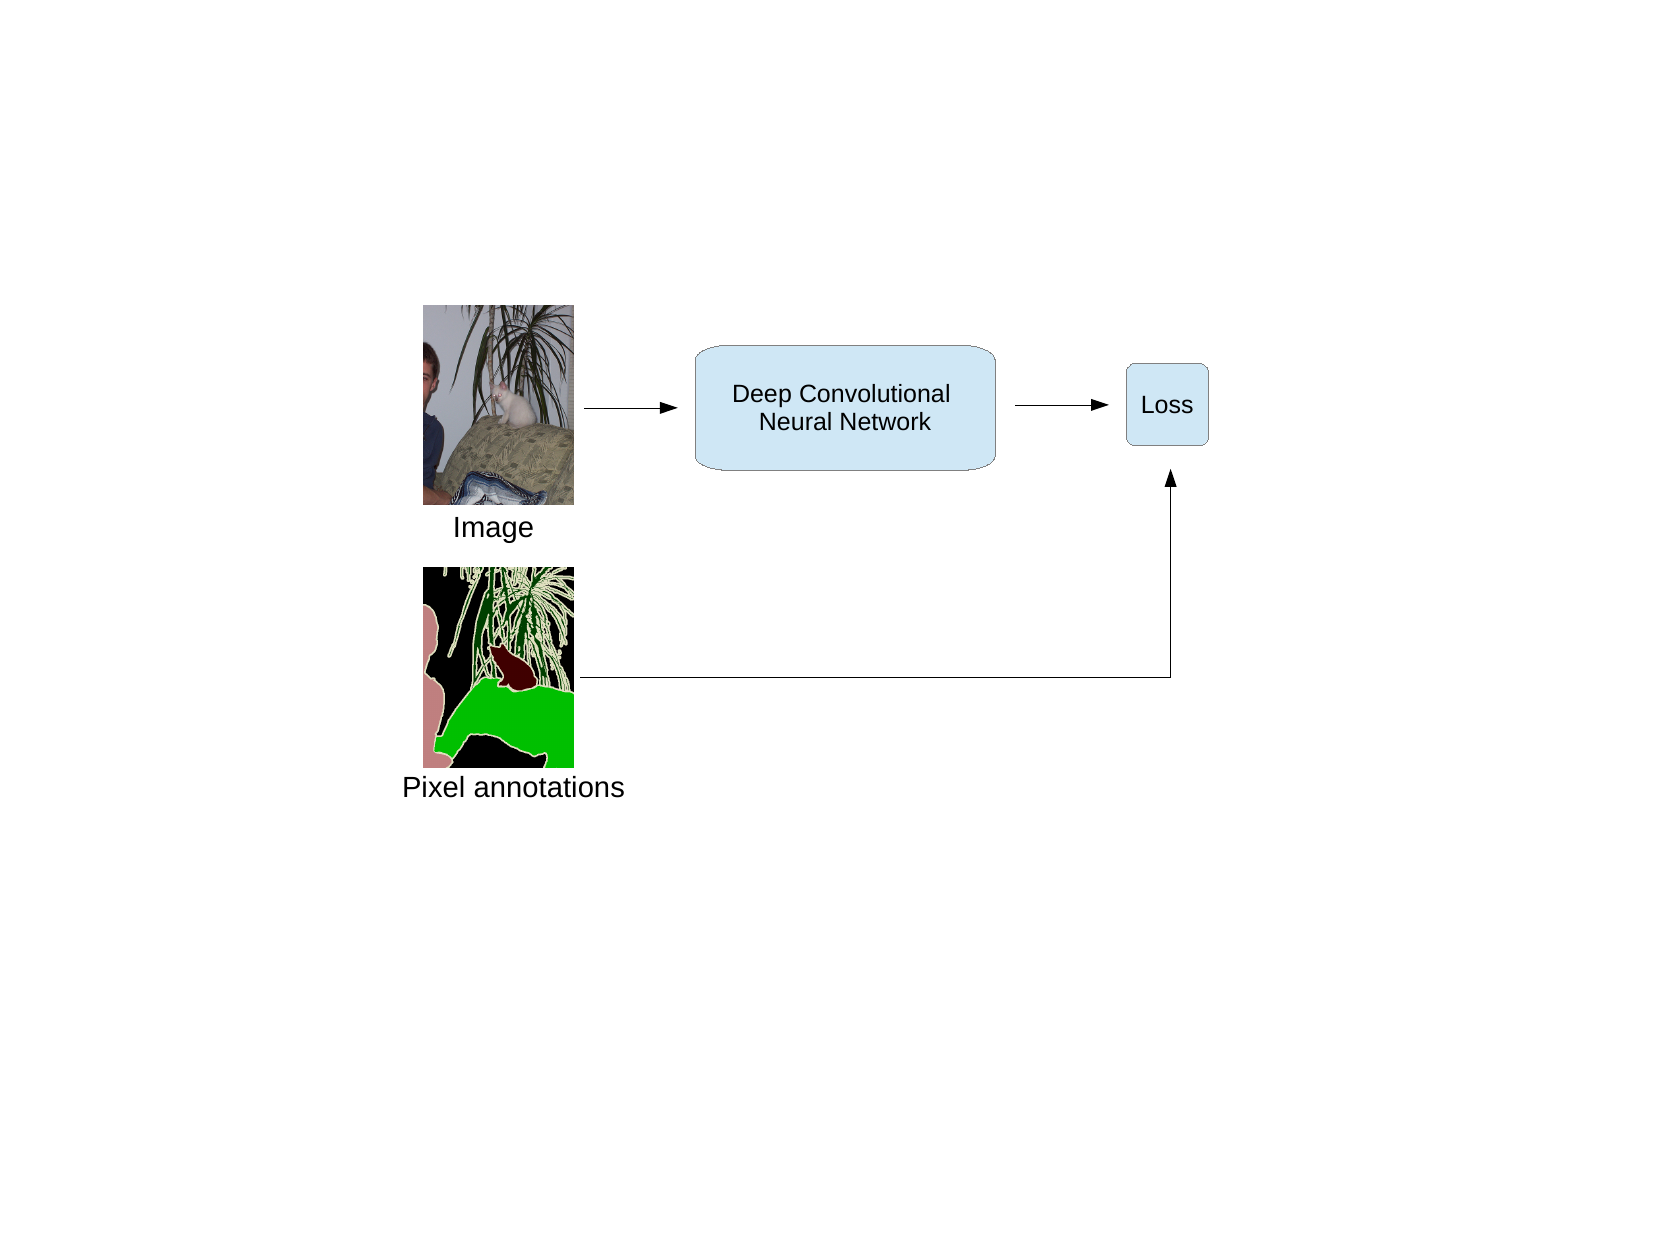

Image
Deep Convolutional
Neural Network
Loss
Pixel annotations